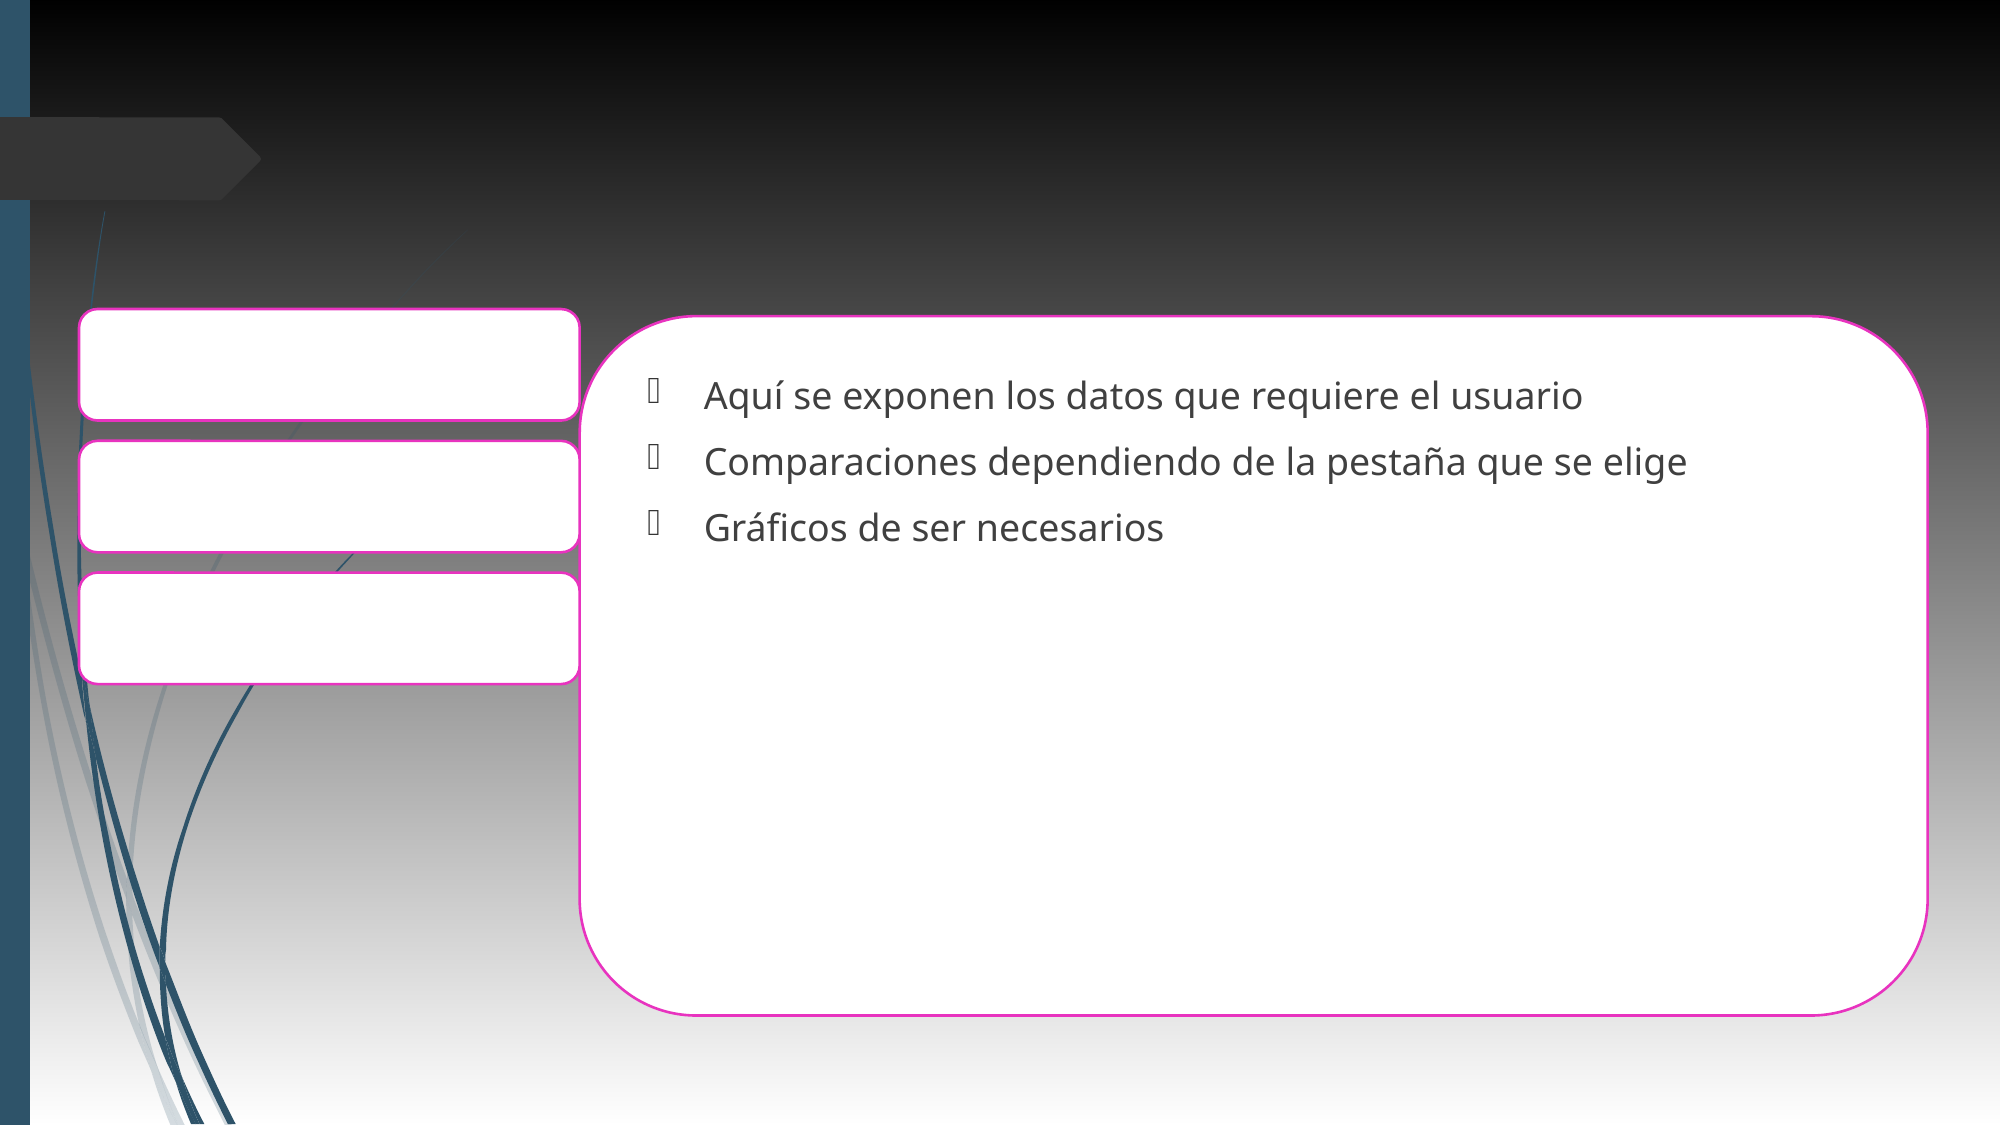

# Aquí se exponen los datos que requiere el usuario
Comparaciones dependiendo de la pestaña que se elige
Gráficos de ser necesarios